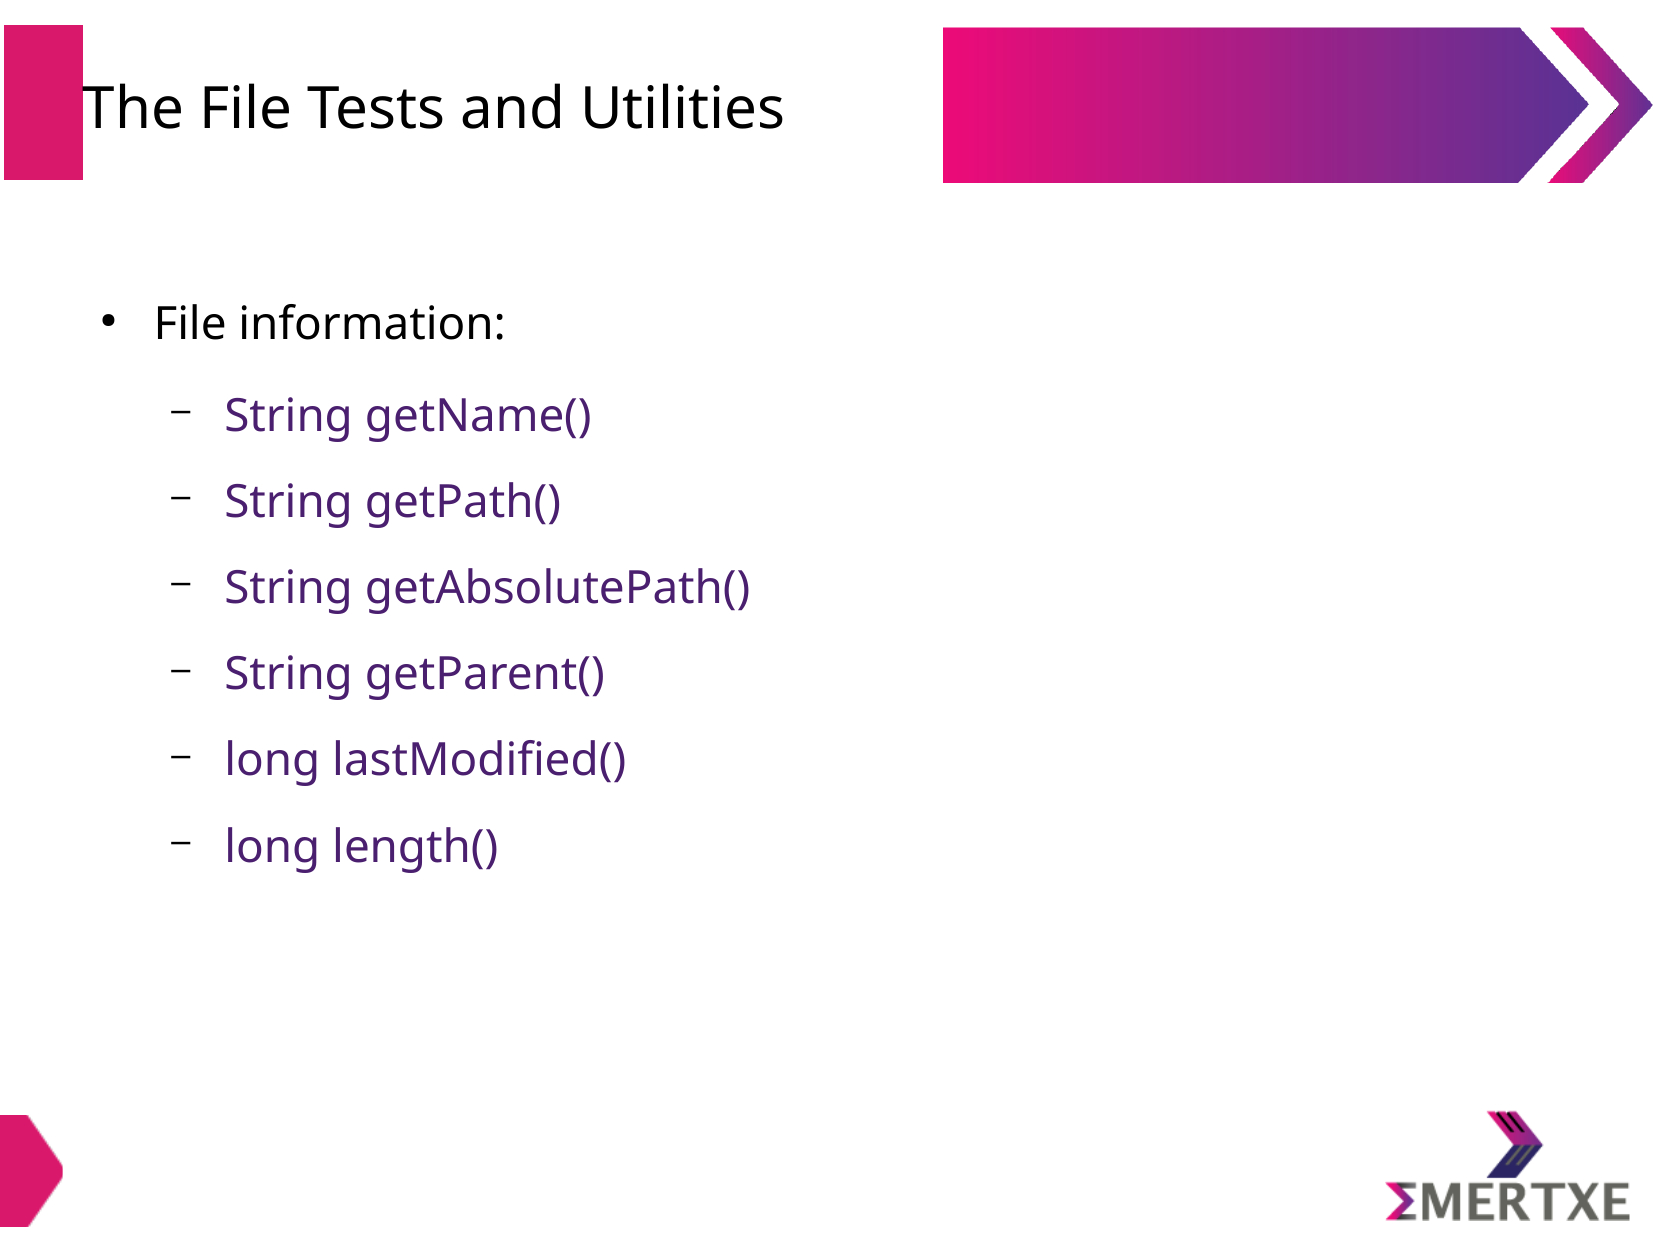

# The File Tests and Utilities
File information:
String getName()
String getPath()
String getAbsolutePath()
String getParent()
long lastModified()
long length()